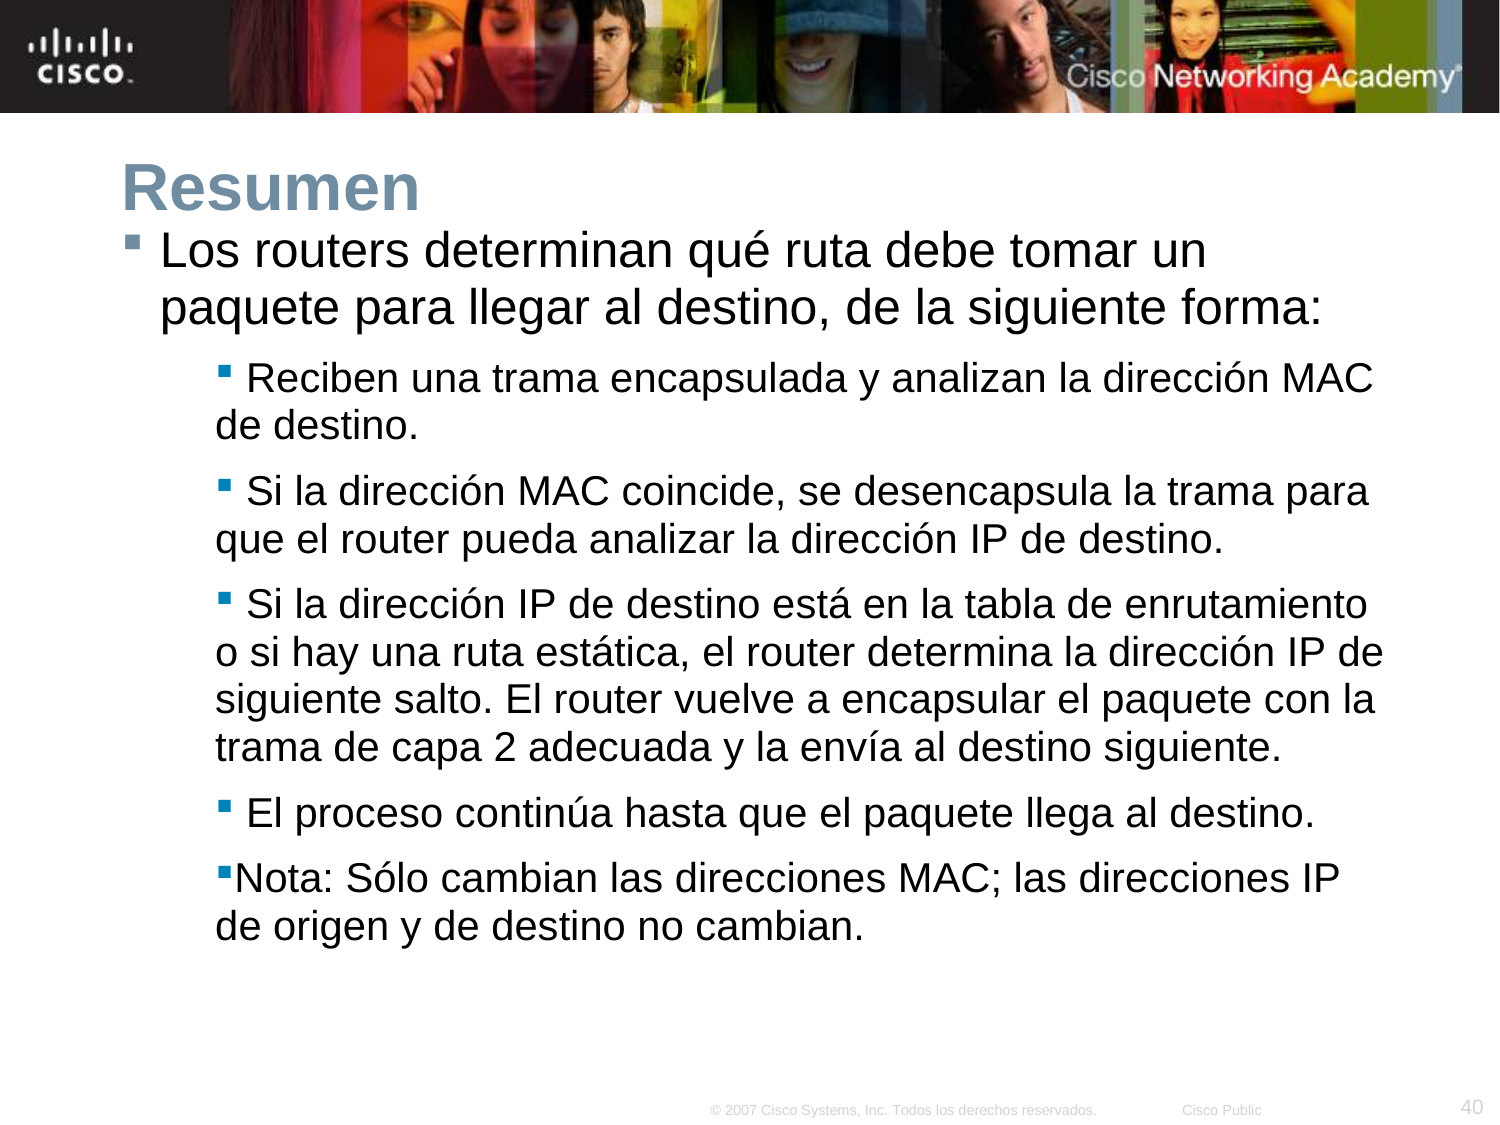

# Resumen
Los routers determinan qué ruta debe tomar un paquete para llegar al destino, de la siguiente forma:
 Reciben una trama encapsulada y analizan la dirección MAC de destino.
 Si la dirección MAC coincide, se desencapsula la trama para que el router pueda analizar la dirección IP de destino.
 Si la dirección IP de destino está en la tabla de enrutamiento o si hay una ruta estática, el router determina la dirección IP de siguiente salto. El router vuelve a encapsular el paquete con la trama de capa 2 adecuada y la envía al destino siguiente.
 El proceso continúa hasta que el paquete llega al destino.
Nota: Sólo cambian las direcciones MAC; las direcciones IP
de origen y de destino no cambian.